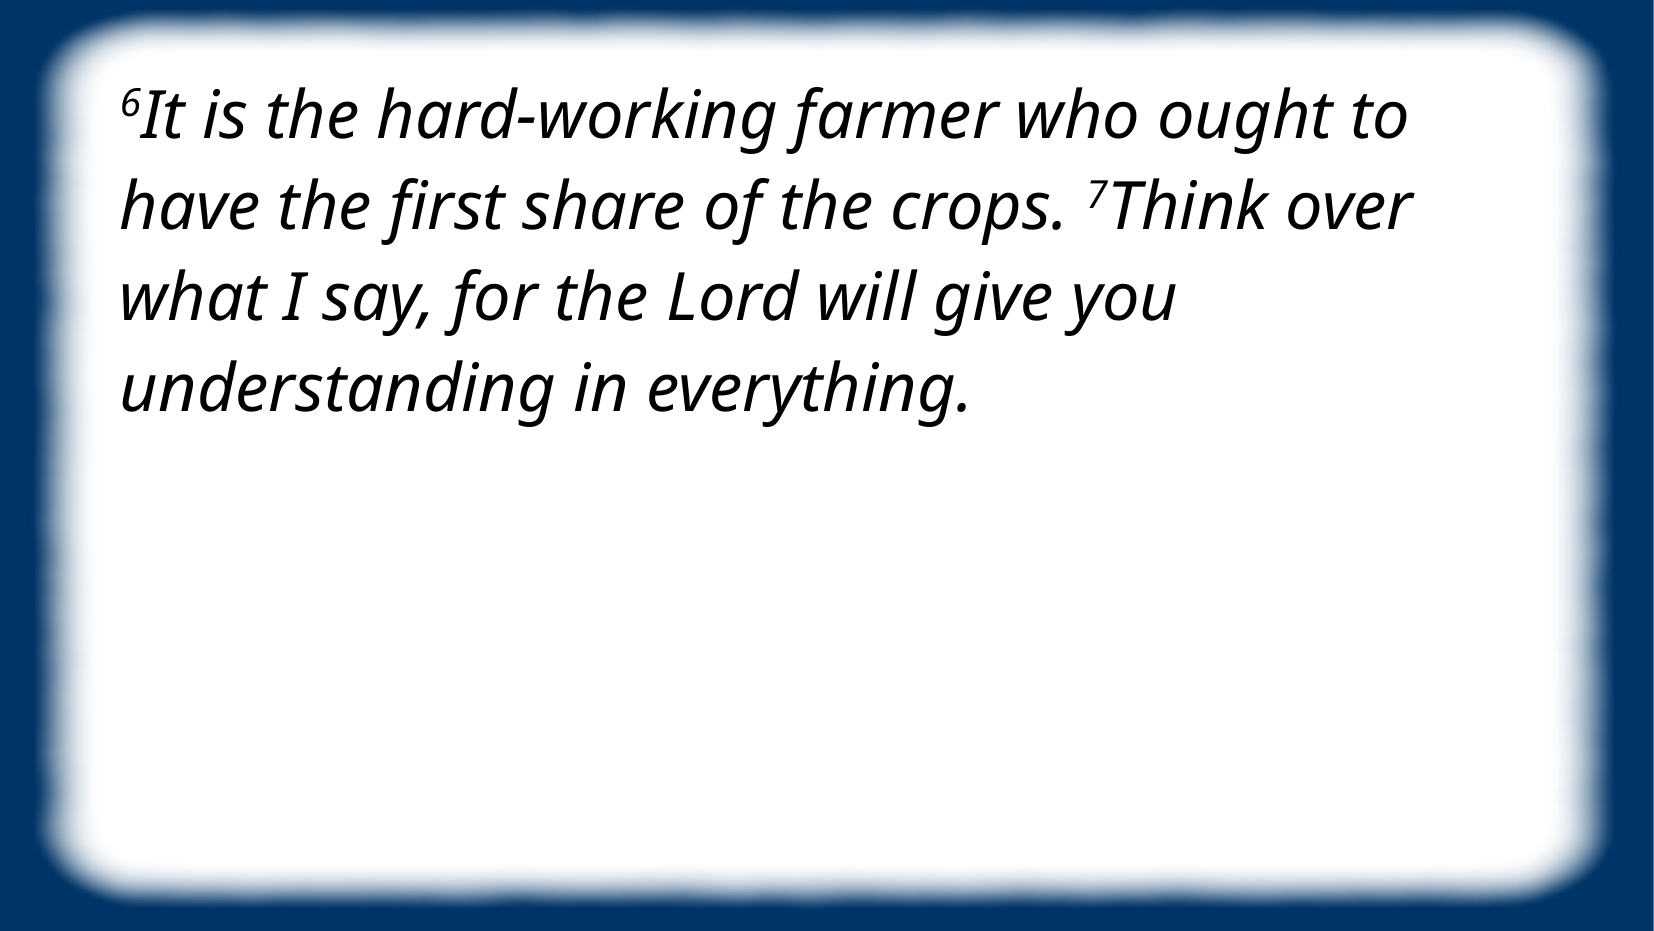

6It is the hard-working farmer who ought to have the first share of the crops. 7Think over what I say, for the Lord will give you understanding in everything.